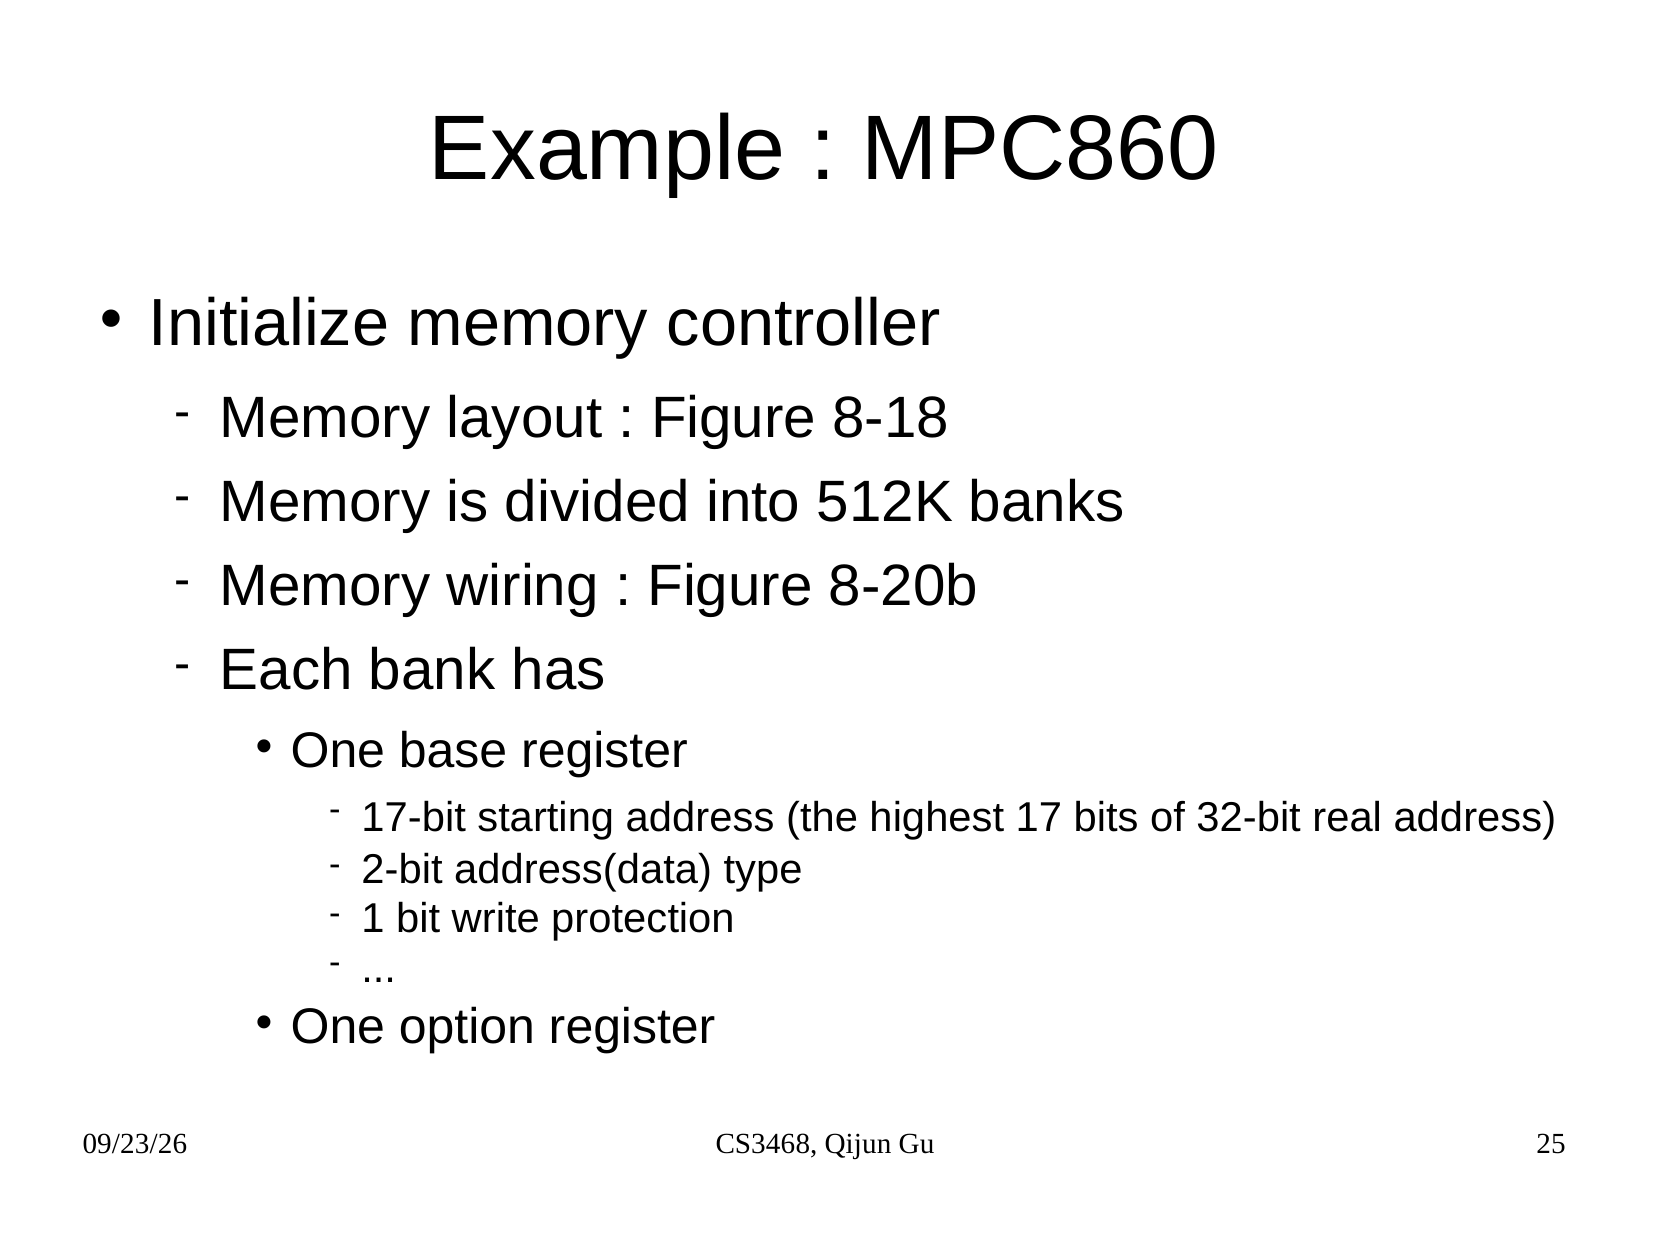

# Example : MPC860
Initialize memory controller
Memory layout : Figure 8-18
Memory is divided into 512K banks
Memory wiring : Figure 8-20b
Each bank has
One base register
17-bit starting address (the highest 17 bits of 32-bit real address)‏
2-bit address(data) type
1 bit write protection
...
One option register
CS3468, Qijun Gu
25